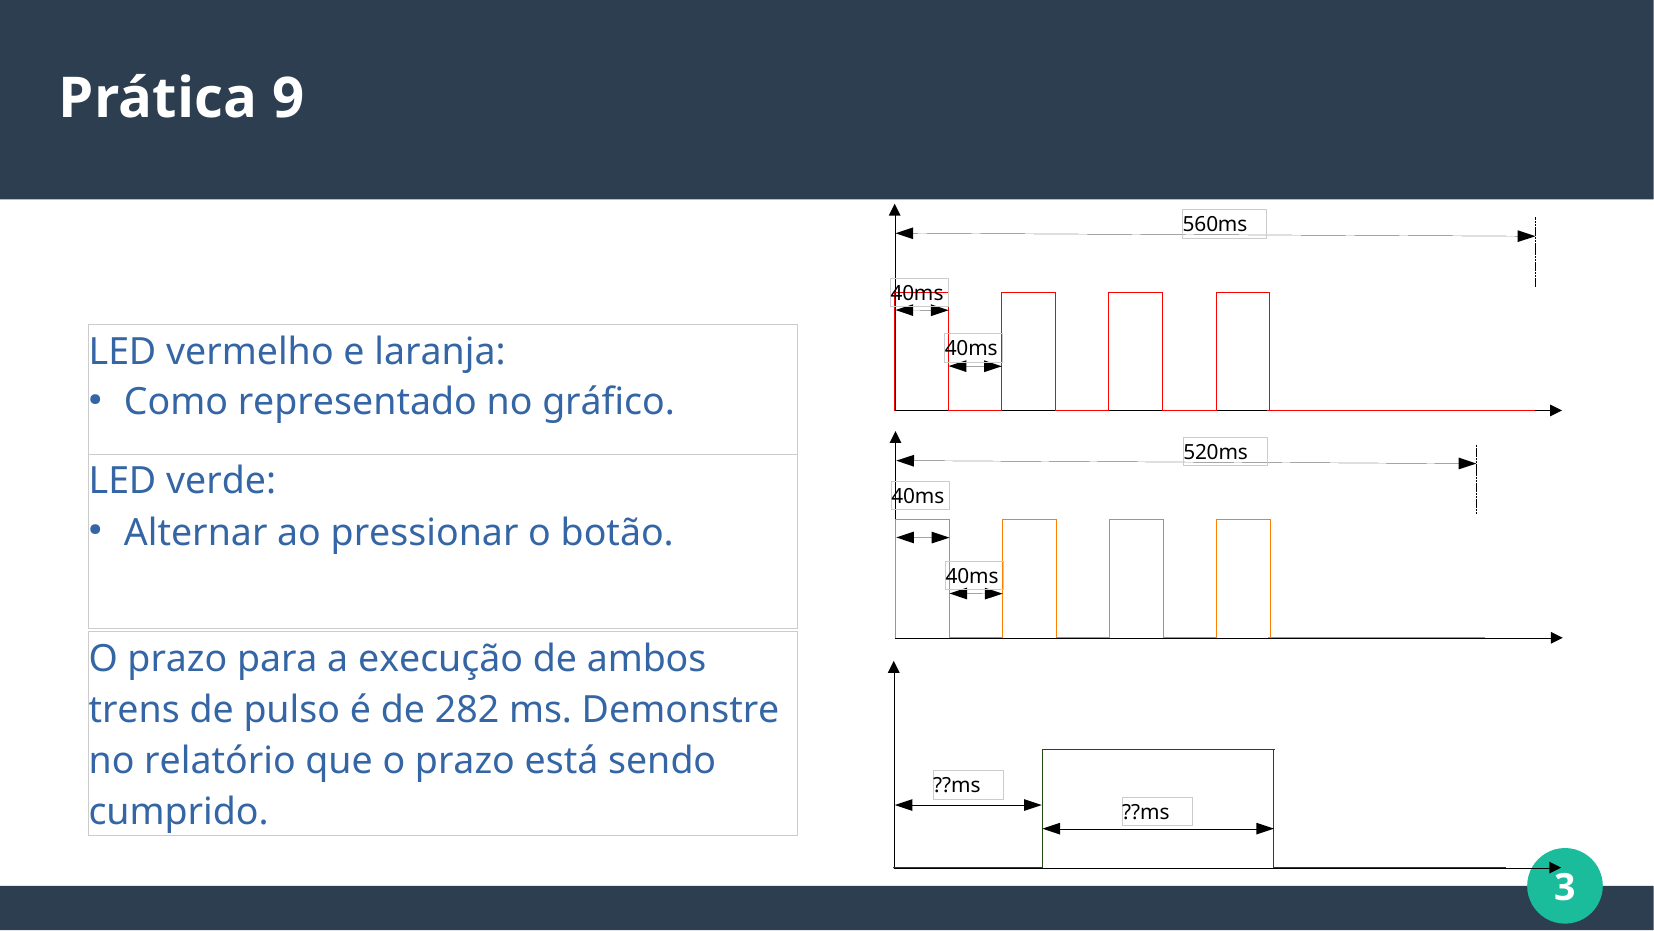

# Prática 9
560ms
40ms
LED vermelho e laranja:
Como representado no gráfico.
40ms
520ms
LED verde:
Alternar ao pressionar o botão.
40ms
40ms
O prazo para a execução de ambos trens de pulso é de 282 ms. Demonstre no relatório que o prazo está sendo cumprido.
??ms
??ms